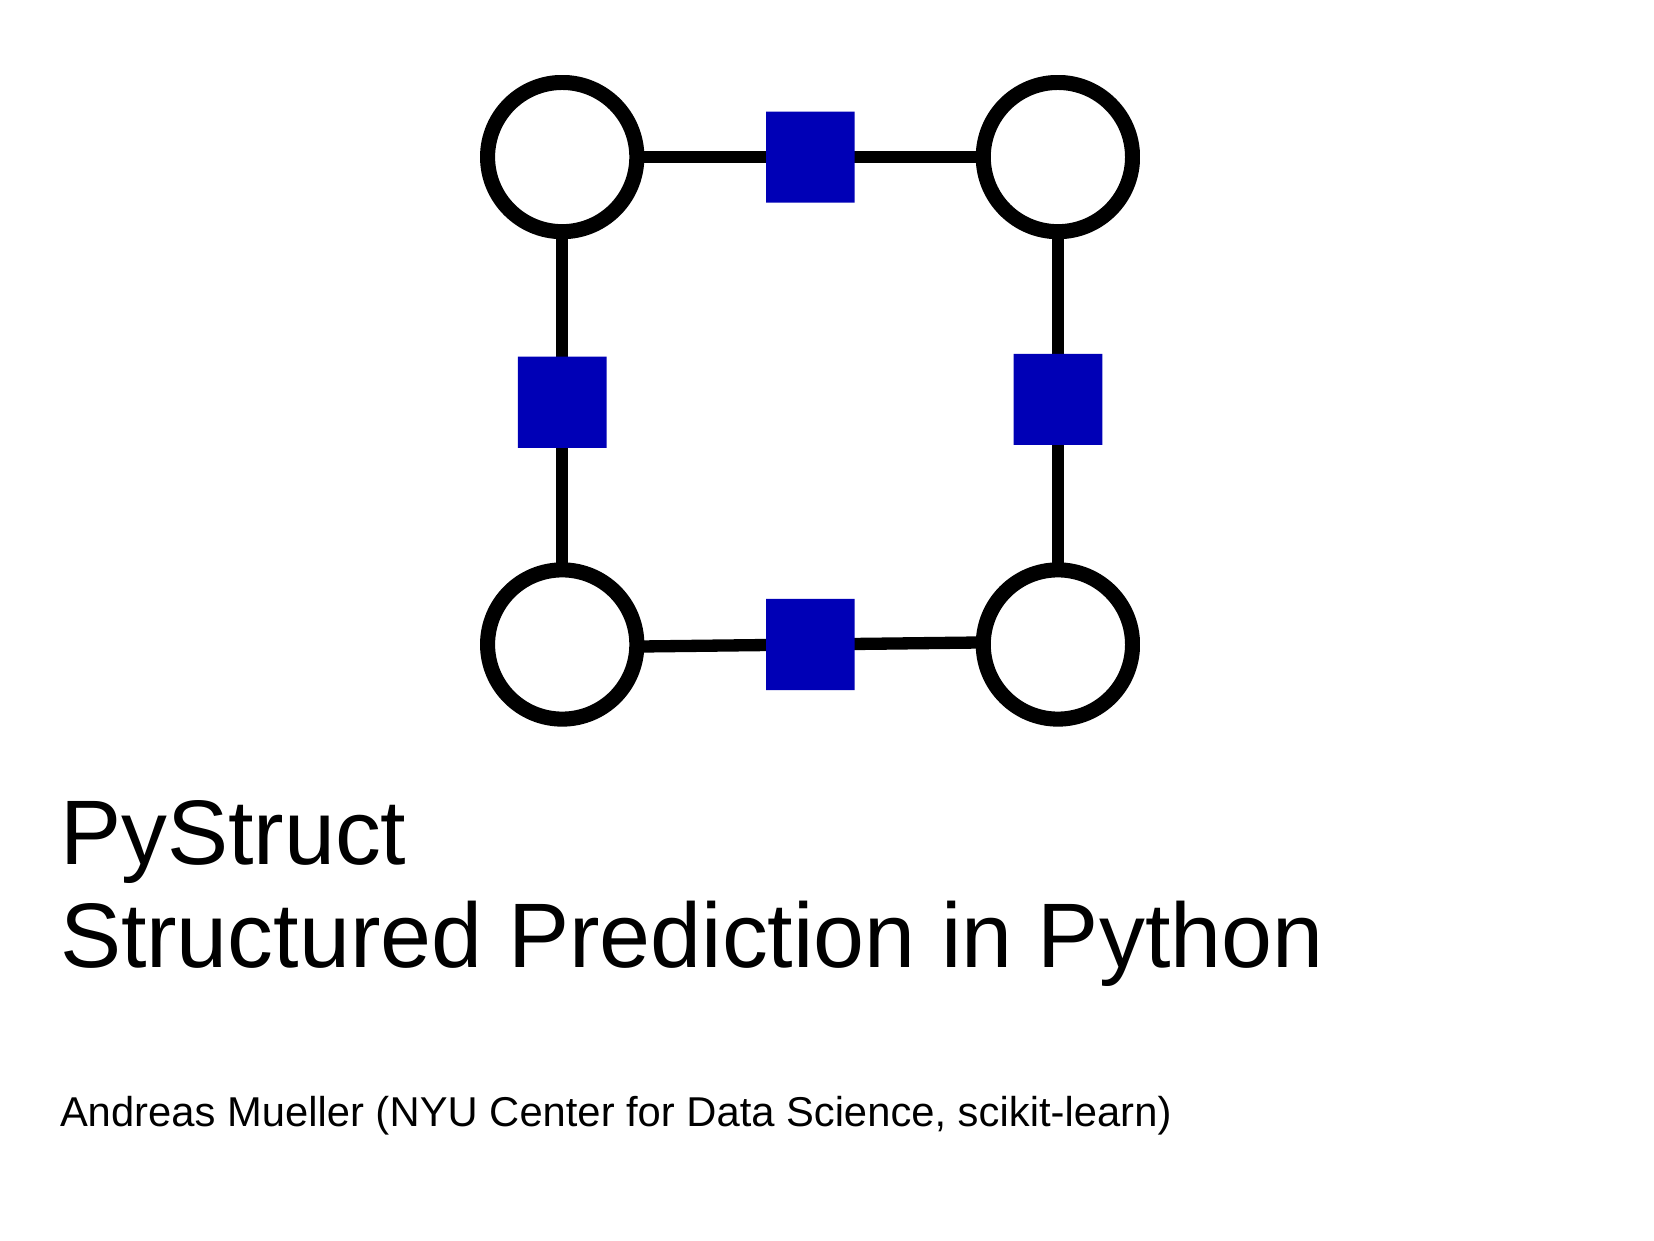

# PyStruct Structured Prediction in Python Andreas Mueller (NYU Center for Data Science, scikit-learn)